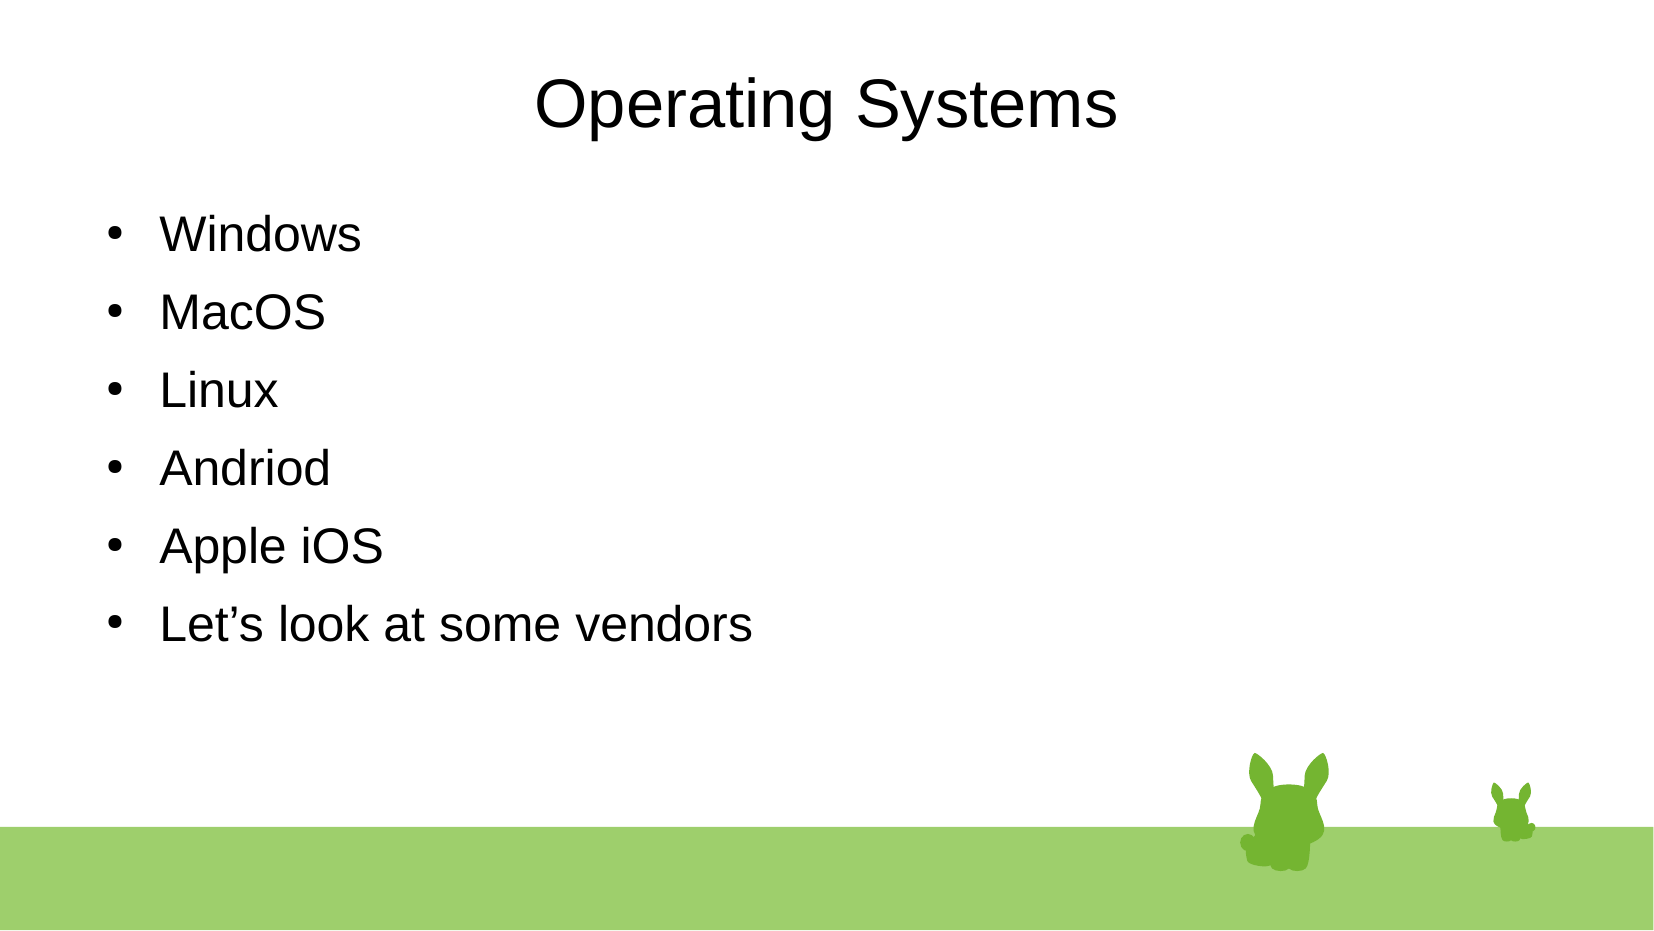

# Operating Systems
Windows
MacOS
Linux
Andriod
Apple iOS
Let’s look at some vendors